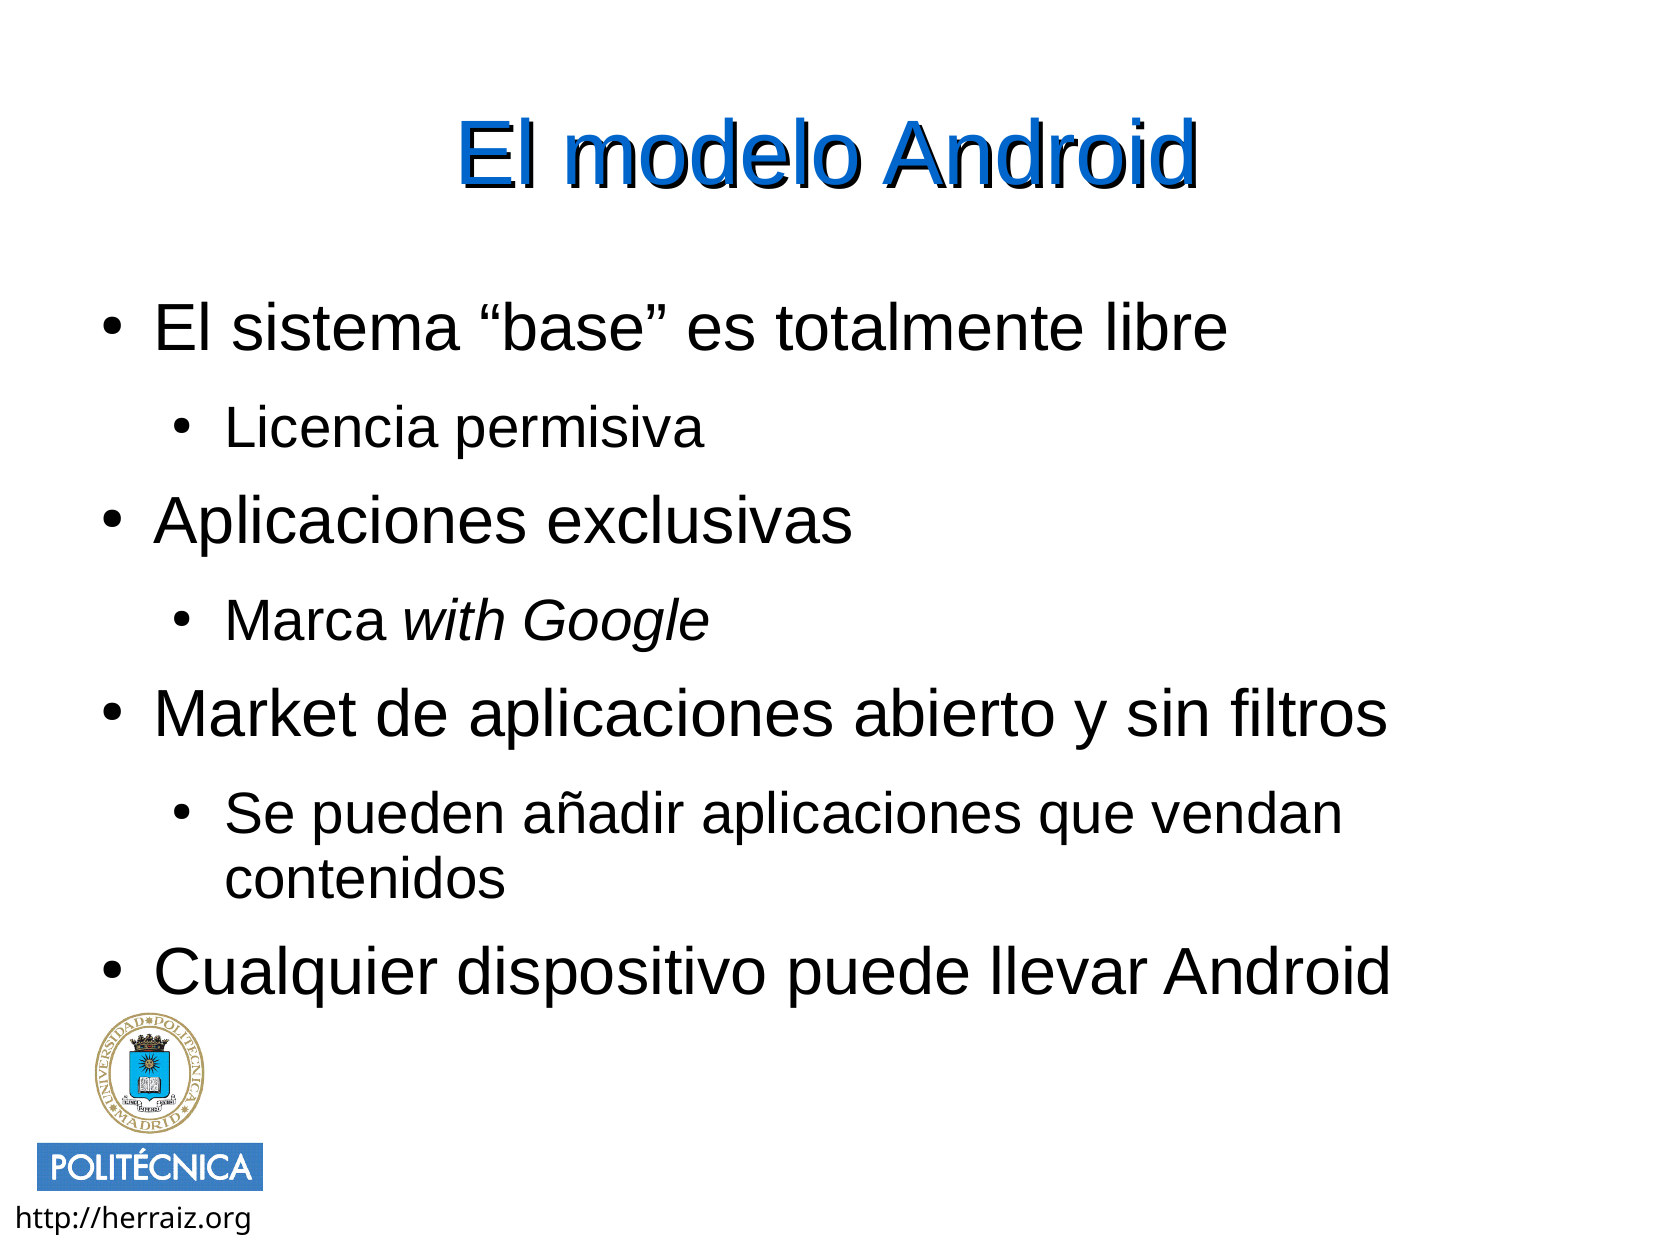

# El modelo Android
El sistema “base” es totalmente libre
Licencia permisiva
Aplicaciones exclusivas
Marca with Google
Market de aplicaciones abierto y sin filtros
Se pueden añadir aplicaciones que vendan contenidos
Cualquier dispositivo puede llevar Android